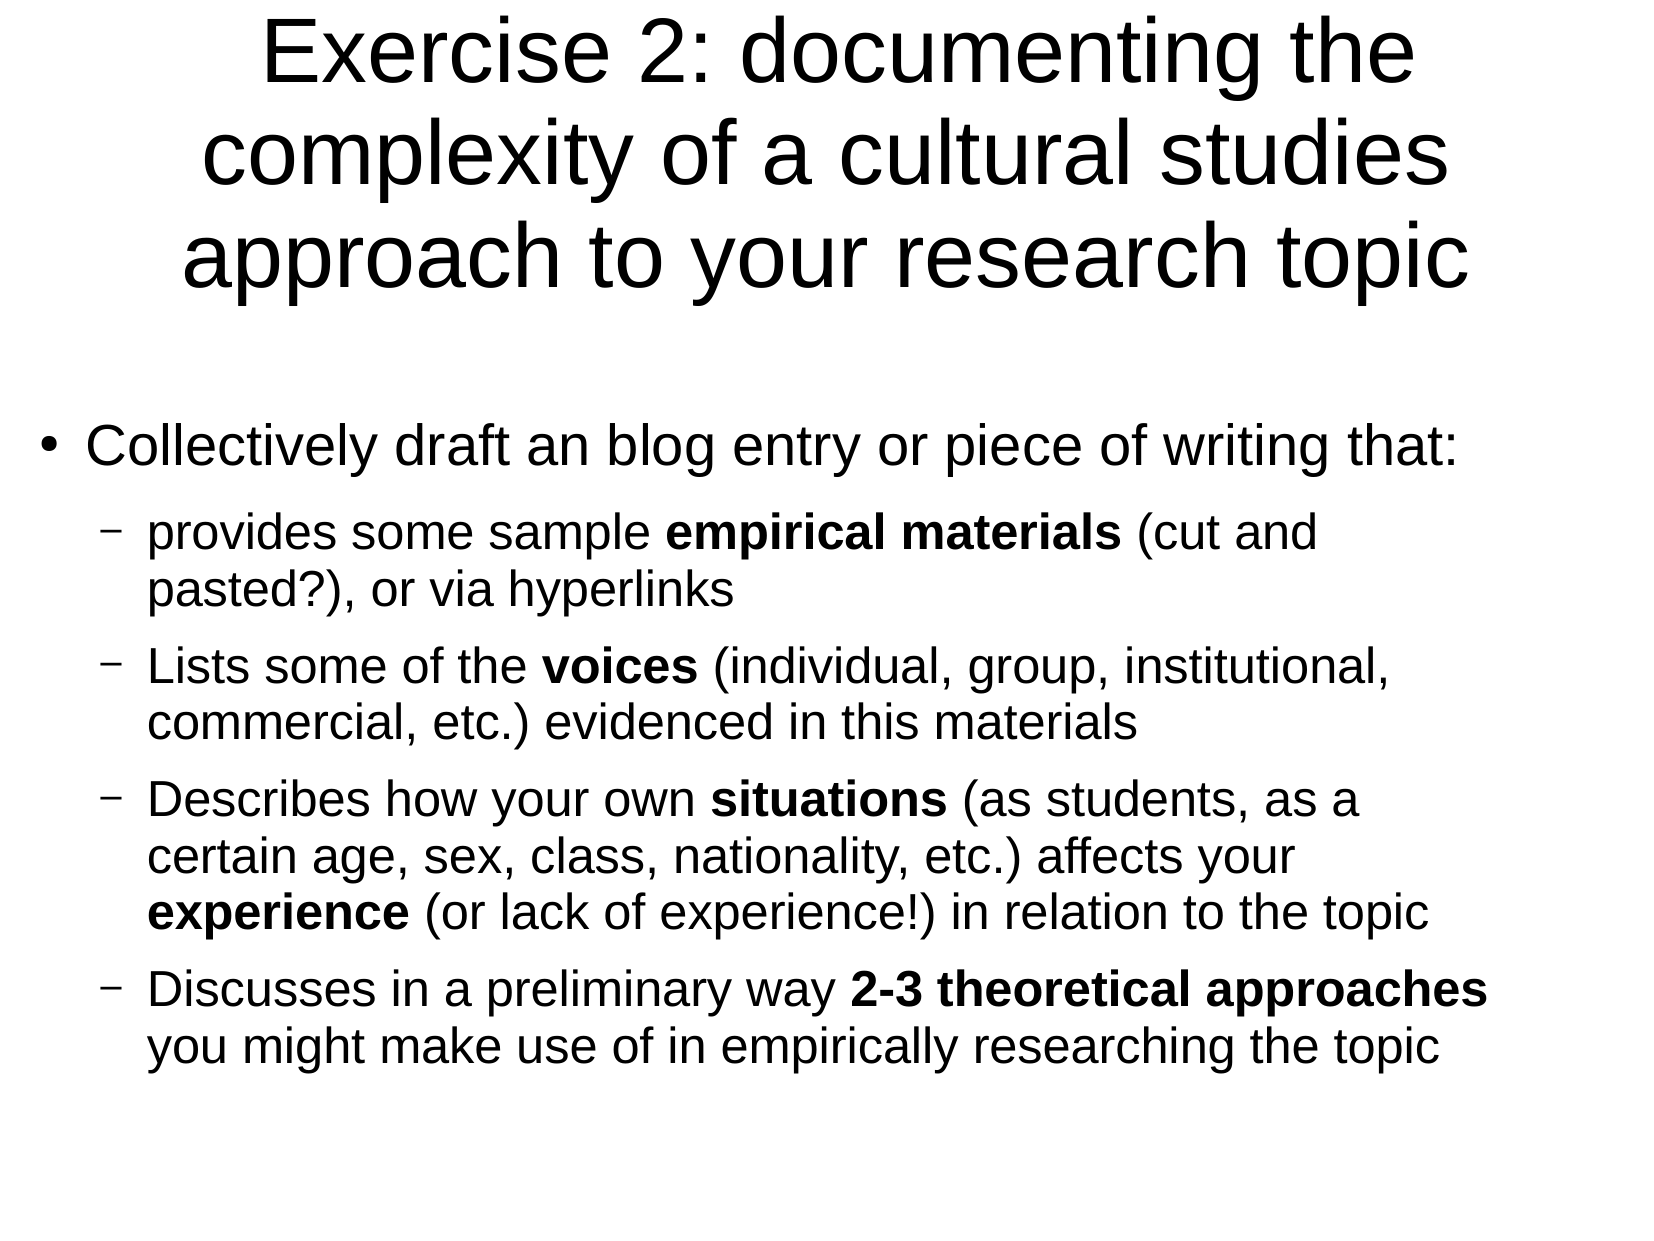

# Exercise 2: documenting the complexity of a cultural studies approach to your research topic
Collectively draft an blog entry or piece of writing that:
provides some sample empirical materials (cut and pasted?), or via hyperlinks
Lists some of the voices (individual, group, institutional, commercial, etc.) evidenced in this materials
Describes how your own situations (as students, as a certain age, sex, class, nationality, etc.) affects your experience (or lack of experience!) in relation to the topic
Discusses in a preliminary way 2-3 theoretical approaches you might make use of in empirically researching the topic